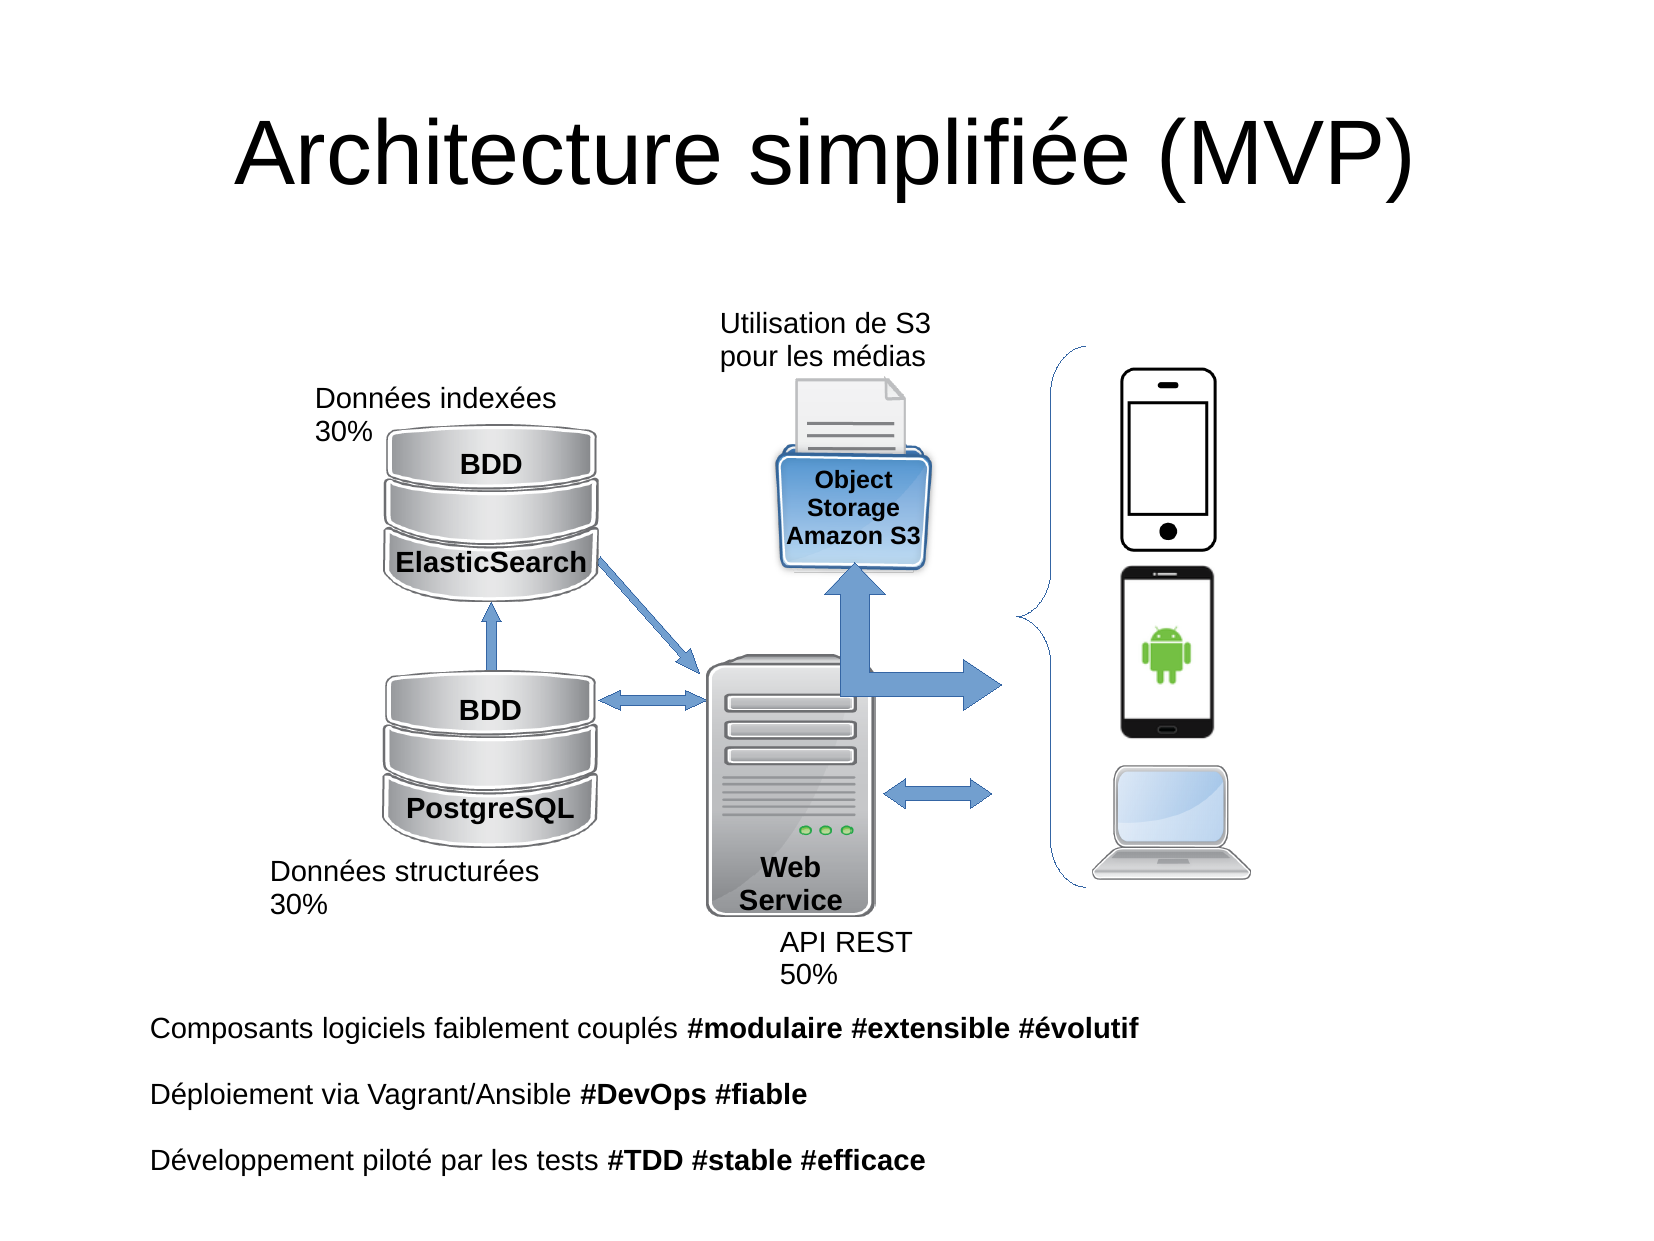

# Architecture simplifiée (MVP)
Utilisation de S3 pour les médias
Données indexées
30%
Object
Storage
Amazon S3
BDD
ElasticSearch
Web
Service
BDD
PostgreSQL
Données structurées
30%
API REST
50%
Composants logiciels faiblement couplés #modulaire #extensible #évolutif
Déploiement via Vagrant/Ansible #DevOps #fiable
Développement piloté par les tests #TDD #stable #efficace